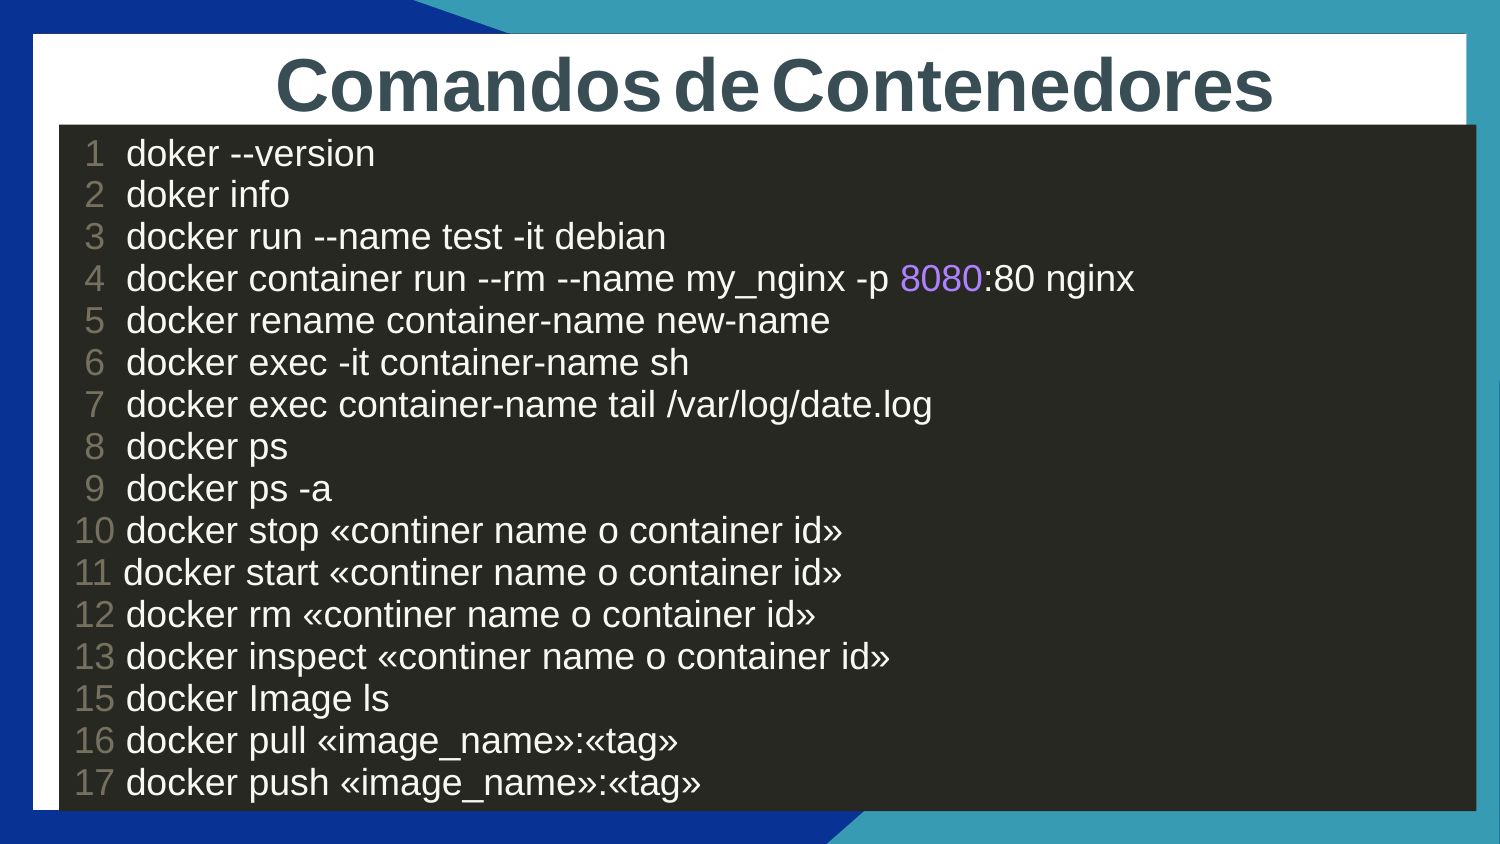

Comandos de Contenedores
 1 doker --version
 2 doker info
 3 docker run --name test -it debian
 4 docker container run --rm --name my_nginx -p 8080:80 nginx
 5 docker rename container-name new-name
 6 docker exec -it container-name sh
 7 docker exec container-name tail /var/log/date.log
 8 docker ps
 9 docker ps -a
10 docker stop «continer name o container id»
11 docker start «continer name o container id»
12 docker rm «continer name o container id»
13 docker inspect «continer name o container id»
15 docker Image ls
16 docker pull «image_name»:«tag»
17 docker push «image_name»:«tag»